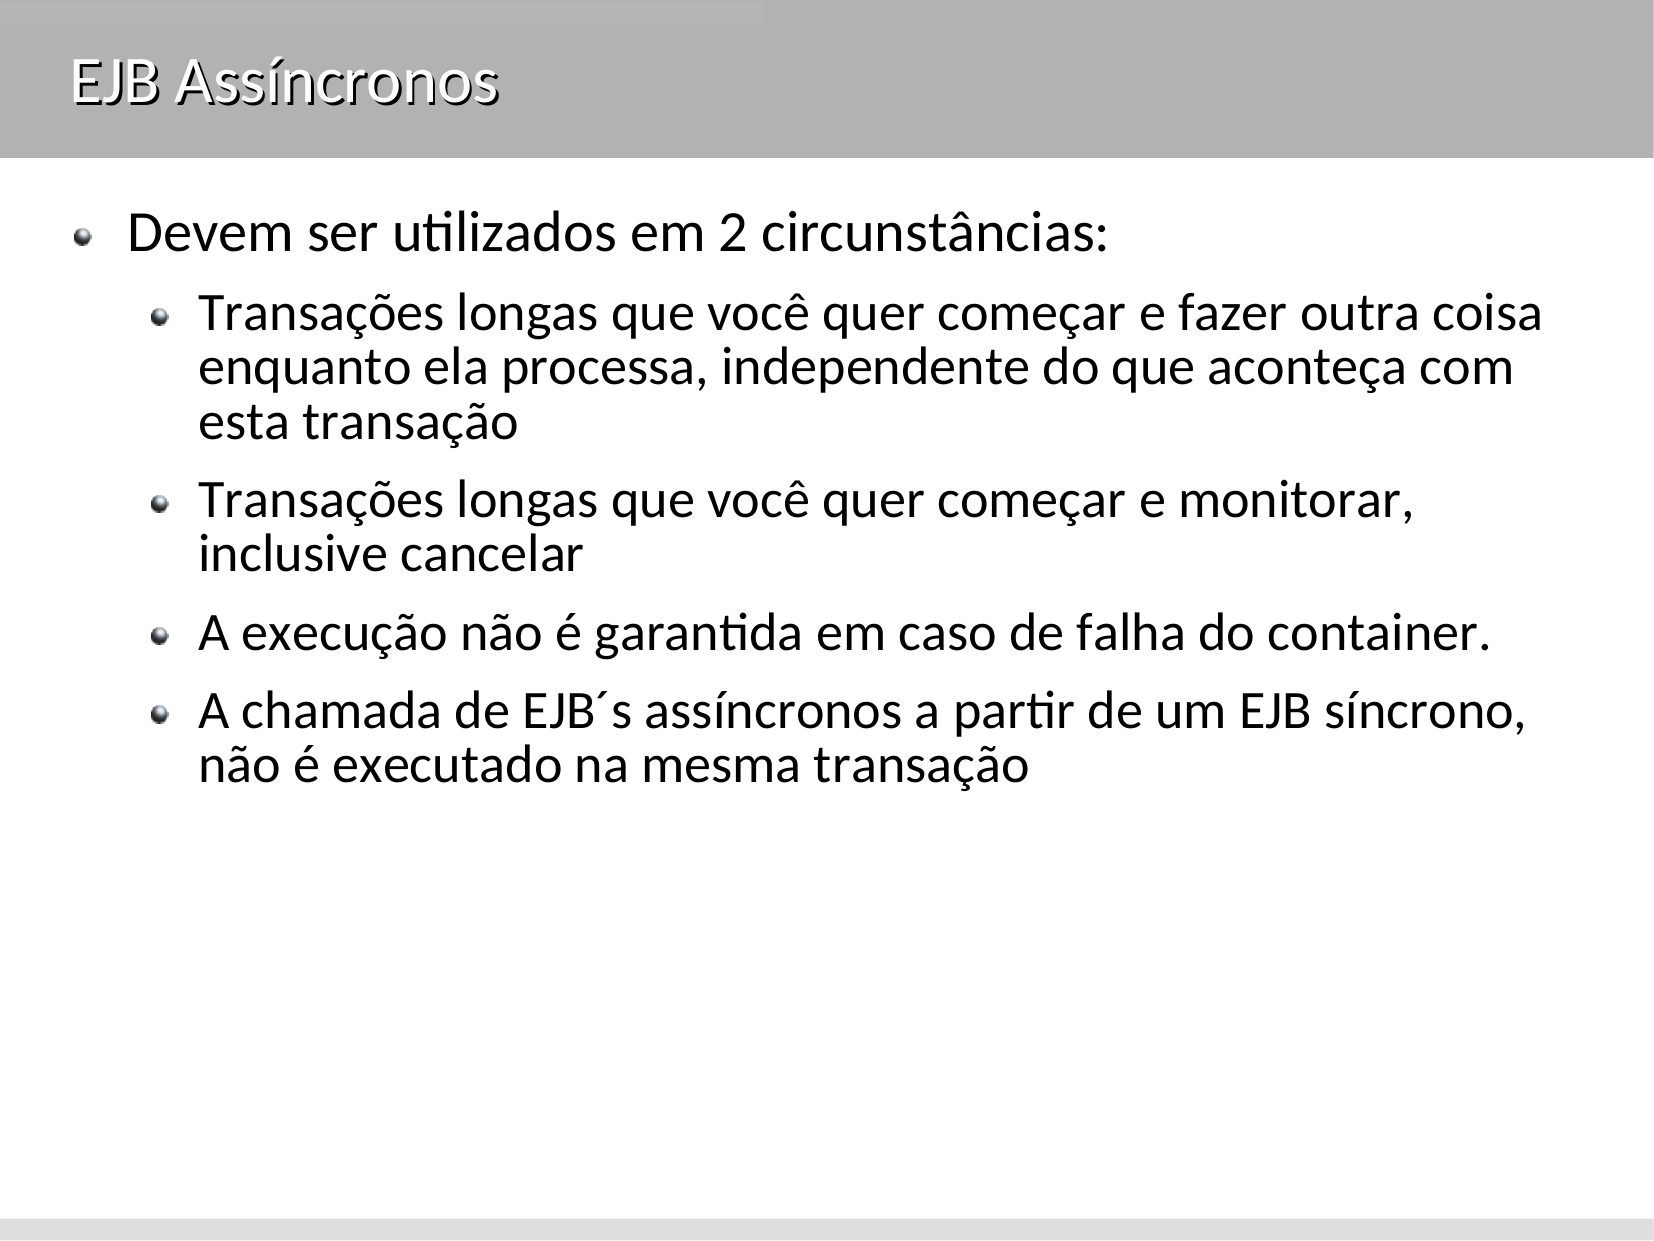

# EJB Assíncronos
Devem ser utilizados em 2 circunstâncias:
Transações longas que você quer começar e fazer outra coisa enquanto ela processa, independente do que aconteça com esta transação
Transações longas que você quer começar e monitorar, inclusive cancelar
A execução não é garantida em caso de falha do container.
A chamada de EJB´s assíncronos a partir de um EJB síncrono, não é executado na mesma transação